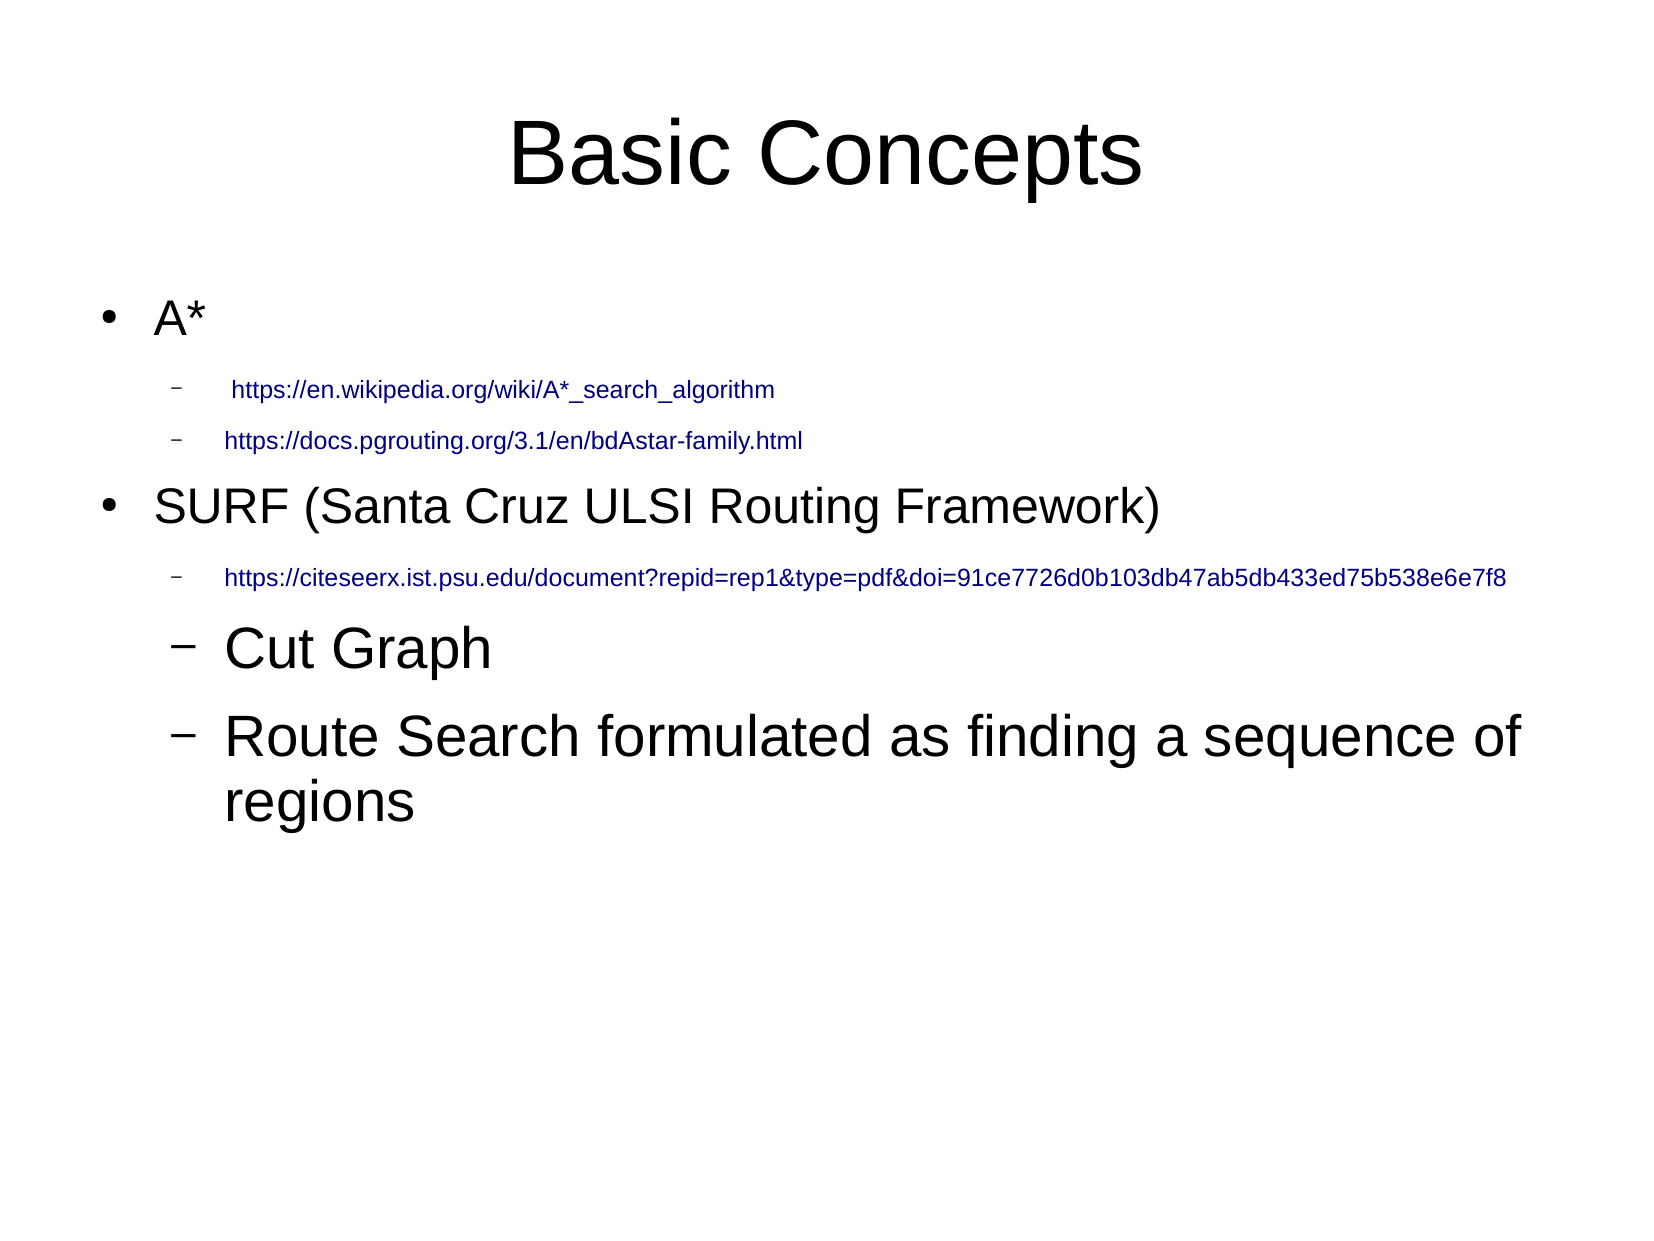

# Basic Concepts
A*
 https://en.wikipedia.org/wiki/A*_search_algorithm
https://docs.pgrouting.org/3.1/en/bdAstar-family.html
SURF (Santa Cruz ULSI Routing Framework)
https://citeseerx.ist.psu.edu/document?repid=rep1&type=pdf&doi=91ce7726d0b103db47ab5db433ed75b538e6e7f8
Cut Graph
Route Search formulated as finding a sequence of regions